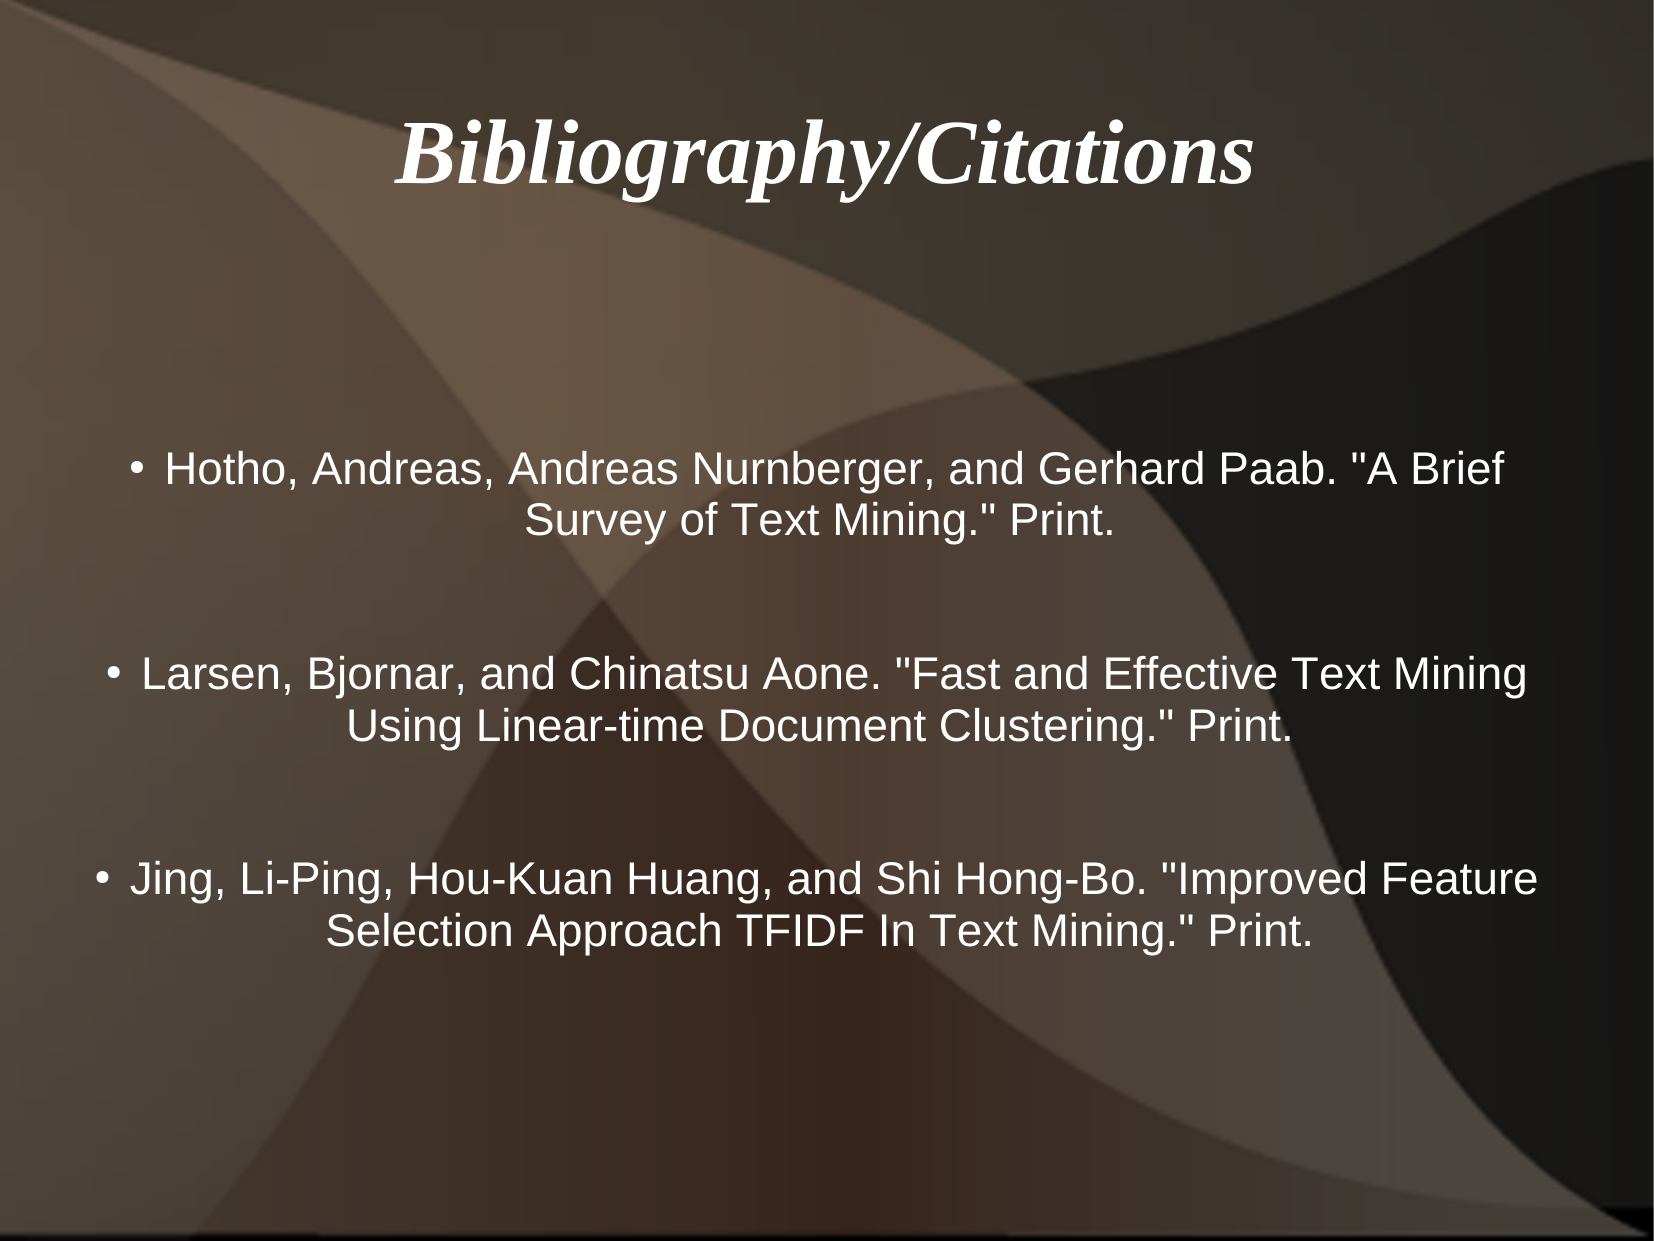

# Bibliography/Citations
Hotho, Andreas, Andreas Nurnberger, and Gerhard Paab. "A Brief Survey of Text Mining." Print.
Larsen, Bjornar, and Chinatsu Aone. "Fast and Effective Text Mining Using Linear-time Document Clustering." Print.
Jing, Li-Ping, Hou-Kuan Huang, and Shi Hong-Bo. "Improved Feature Selection Approach TFIDF In Text Mining." Print.